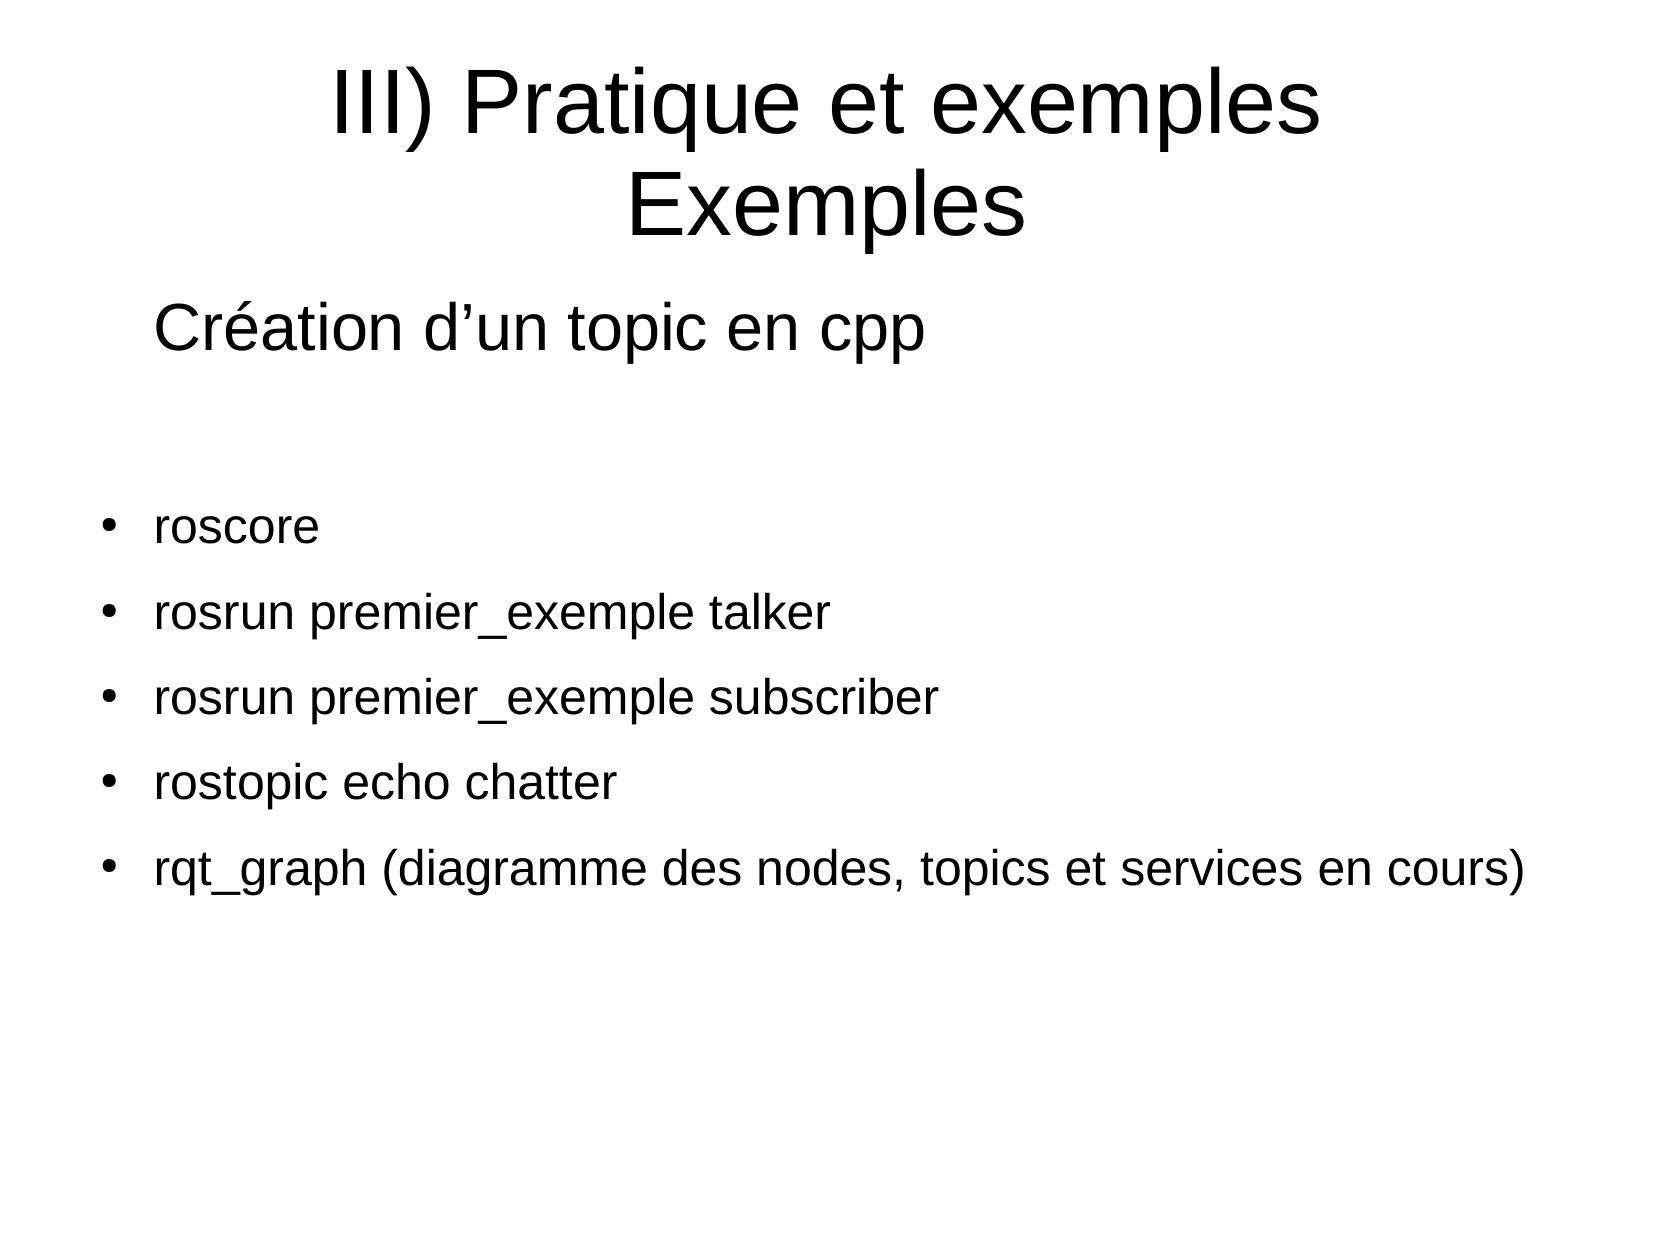

# III) Pratique et exemples Exemples
Création d’un topic en cpp
roscore
rosrun premier_exemple talker
rosrun premier_exemple subscriber
rostopic echo chatter
rqt_graph (diagramme des nodes, topics et services en cours)